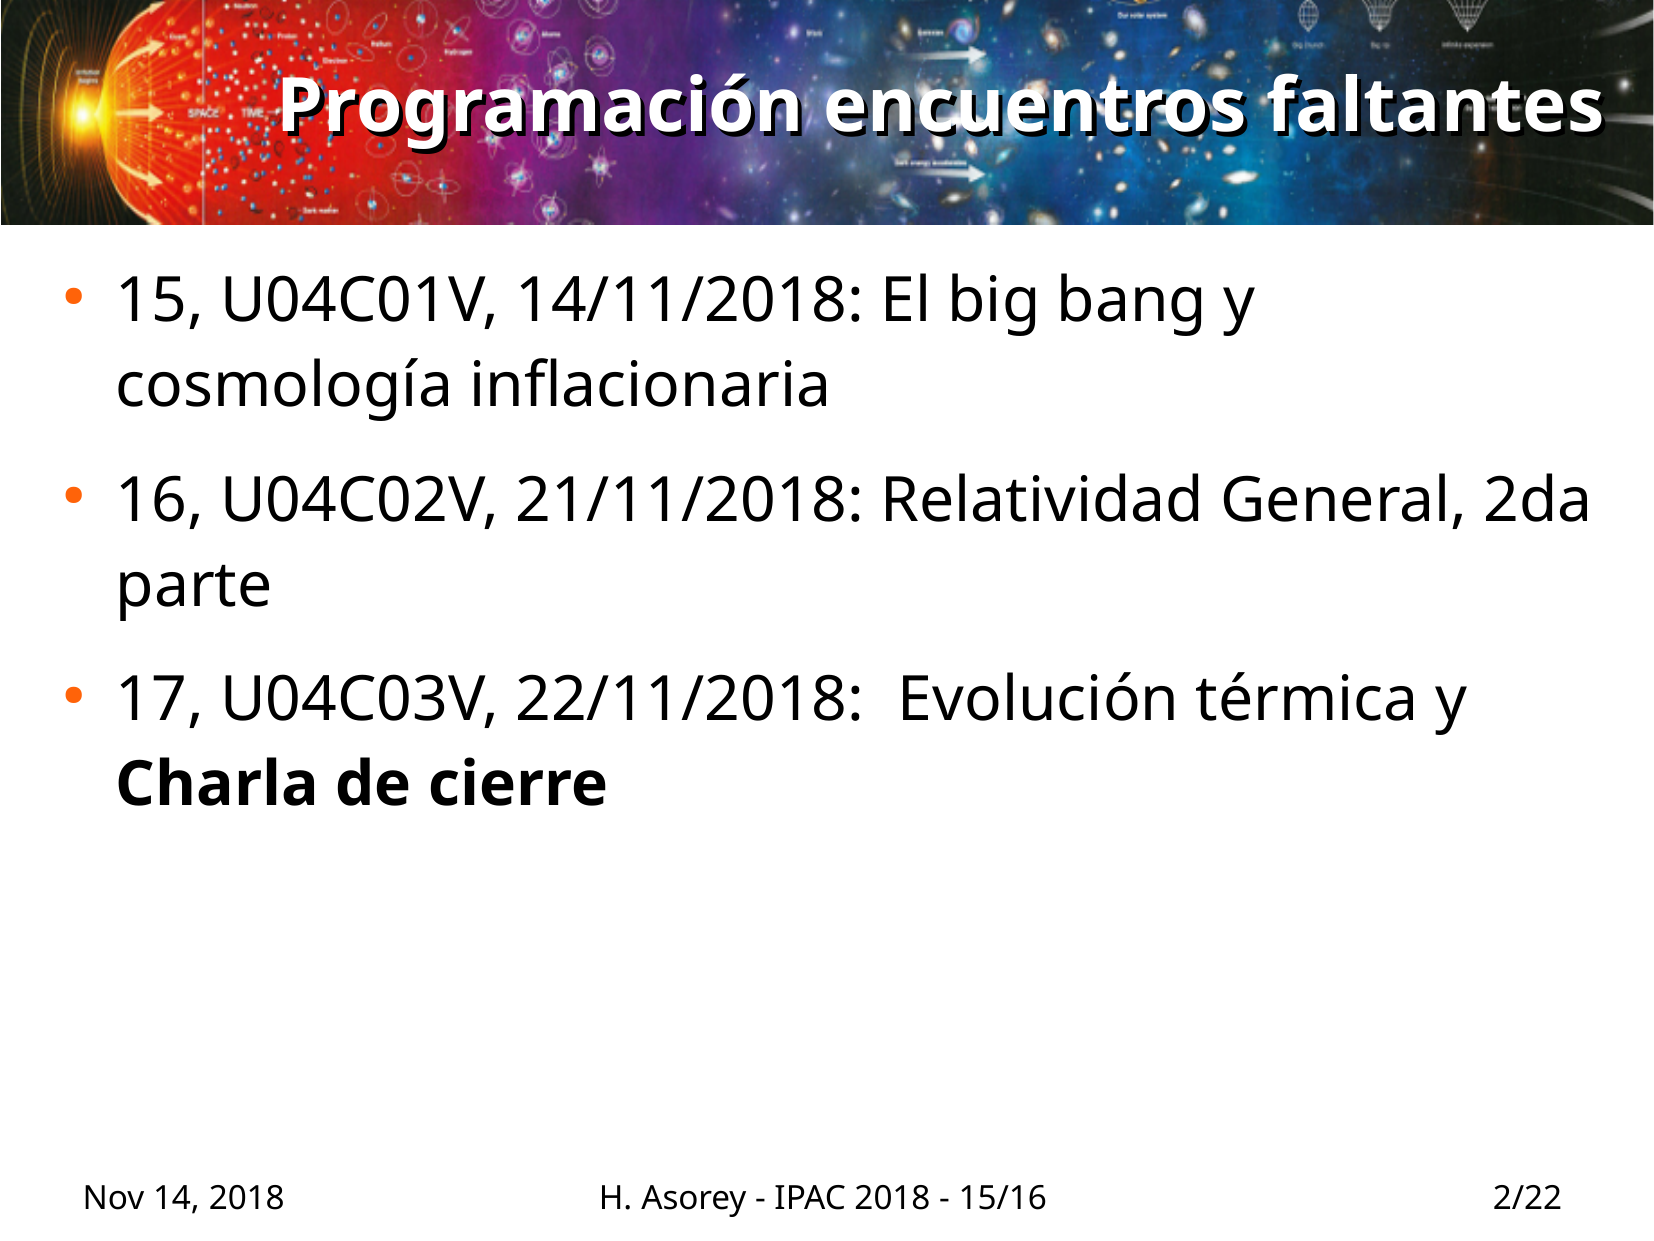

# Programación encuentros faltantes
15, U04C01V, 14/11/2018: El big bang y cosmología inflacionaria
16, U04C02V, 21/11/2018: Relatividad General, 2da parte
17, U04C03V, 22/11/2018: Evolución térmica y Charla de cierre
Nov 14, 2018
H. Asorey - IPAC 2018 - 15/16
2